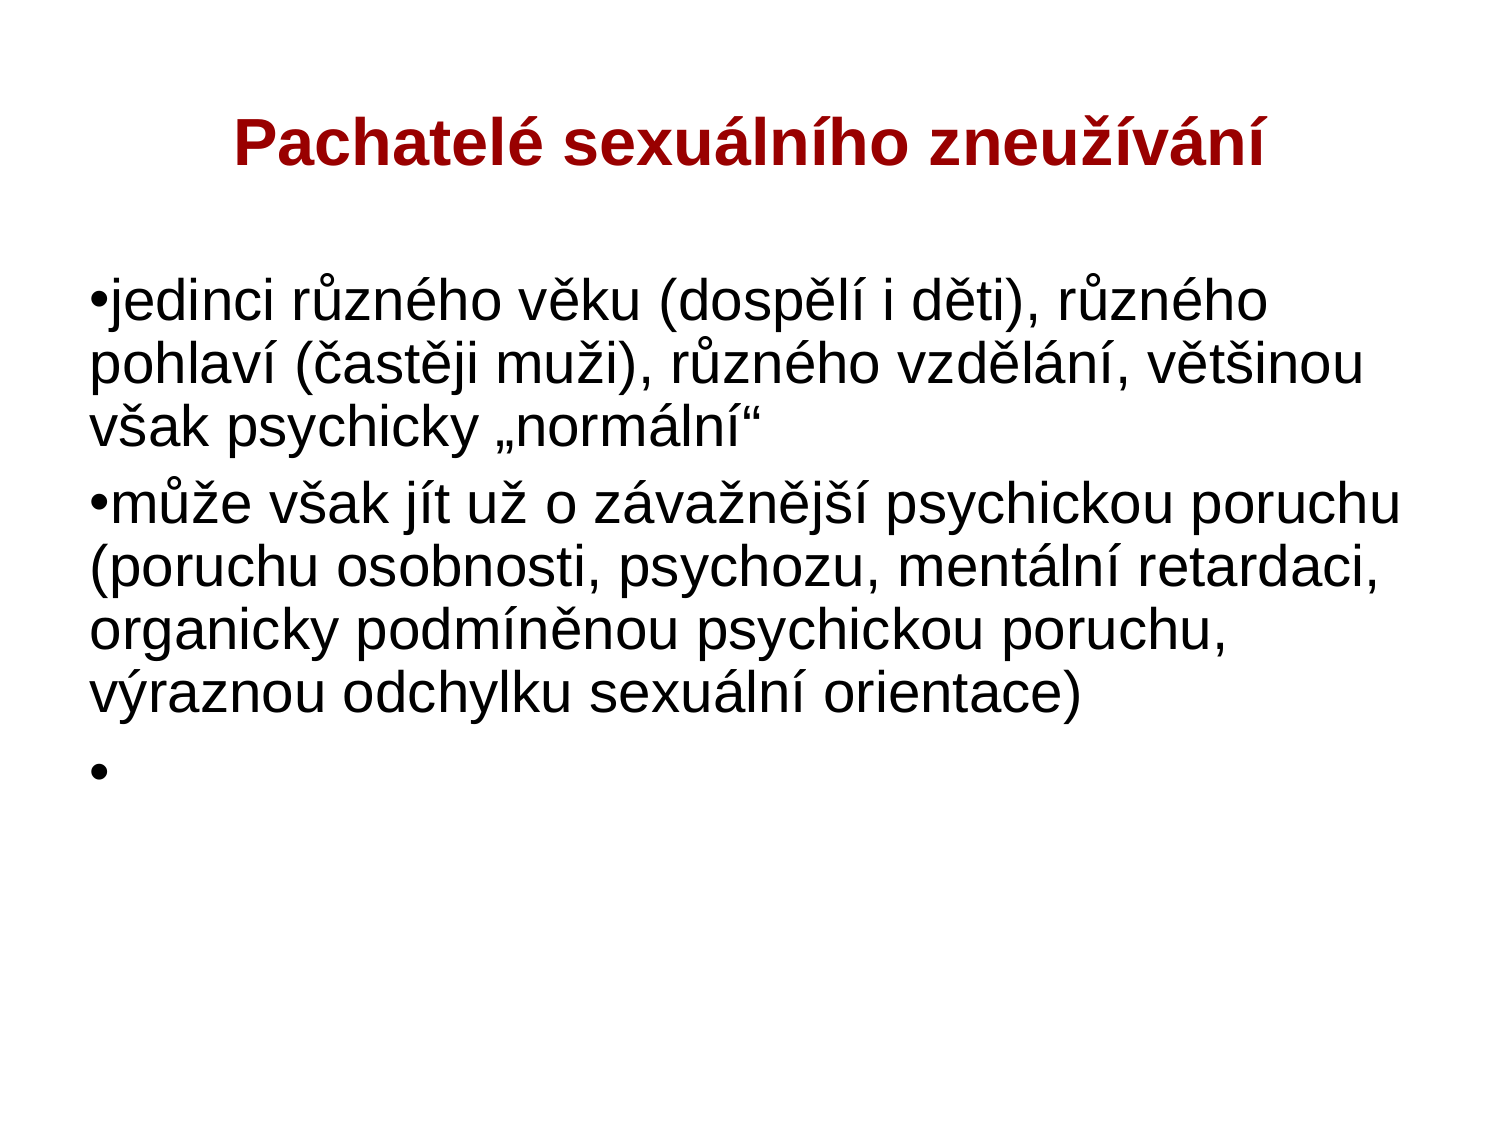

# Pachatelé sexuálního zneužívání
jedinci různého věku (dospělí i děti), různého pohlaví (častěji muži), různého vzdělání, většinou však psychicky „normální“
může však jít už o závažnější psychickou poruchu (poruchu osobnosti, psychozu, mentální retardaci, organicky podmíněnou psychickou poruchu, výraznou odchylku sexuální orientace)